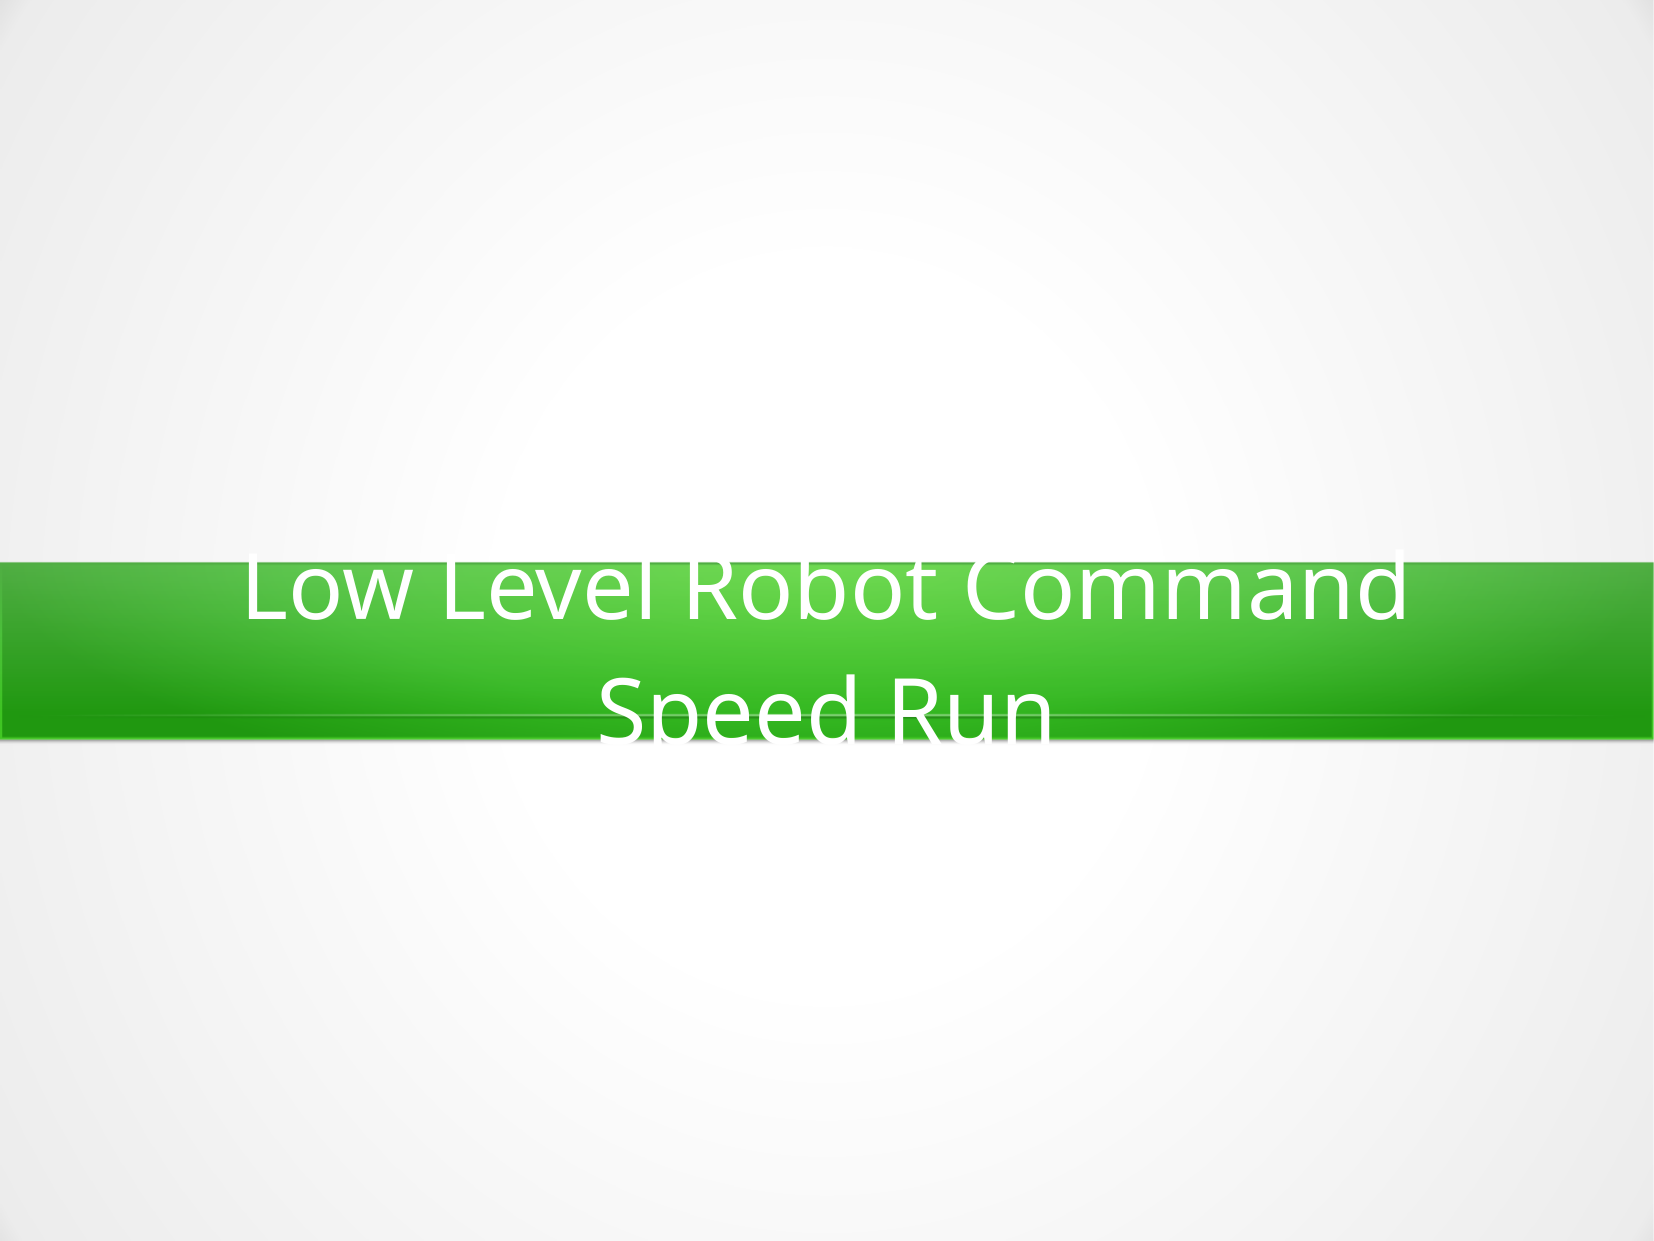

# Low Level Robot Command Speed Run